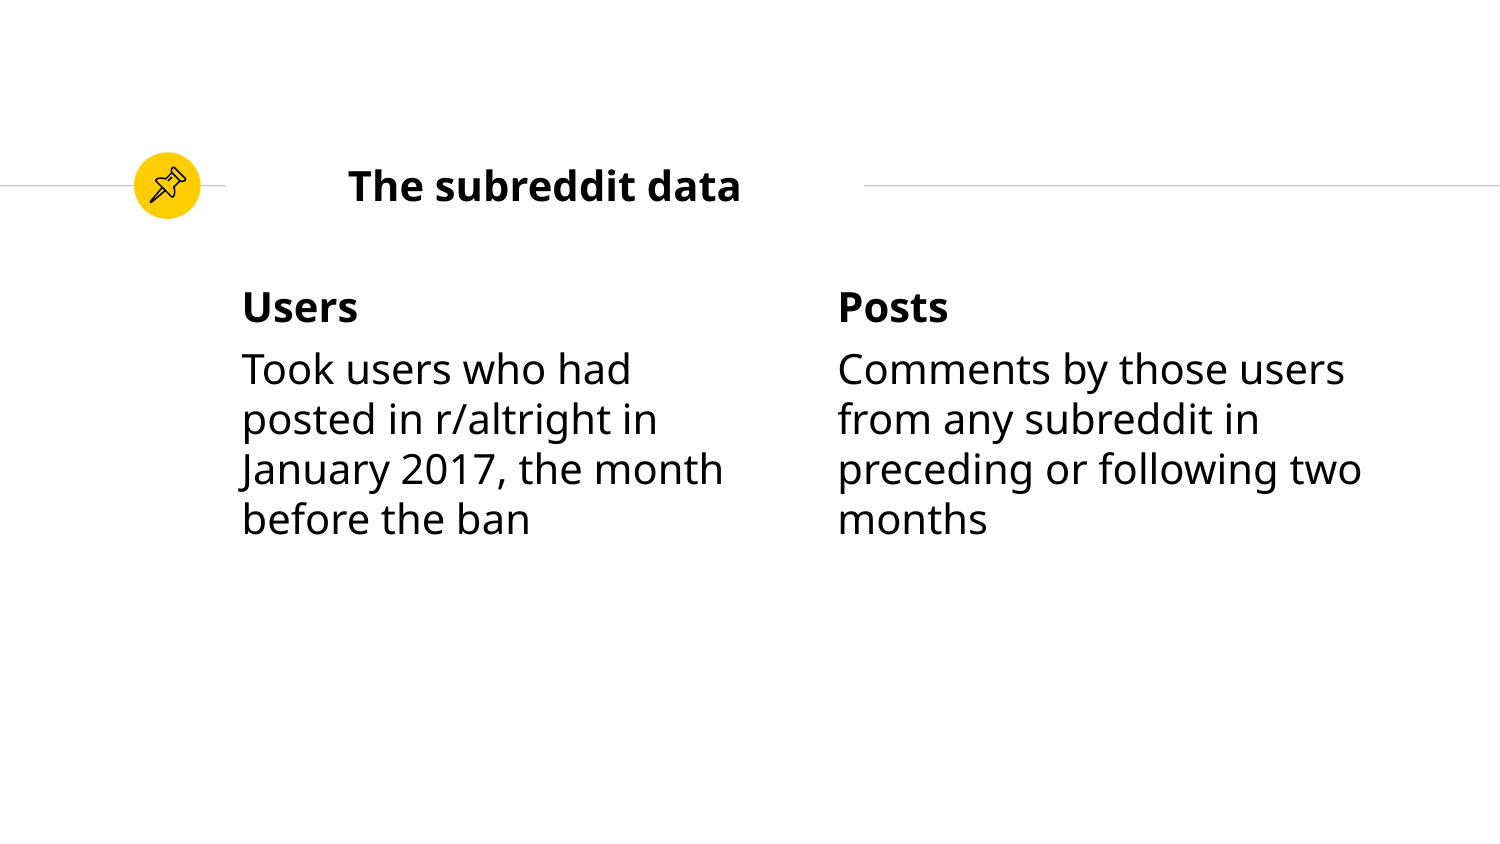

The subreddit data
# Users
Took users who had posted in r/altright in January 2017, the month before the ban
Posts
Comments by those users from any subreddit in preceding or following two months